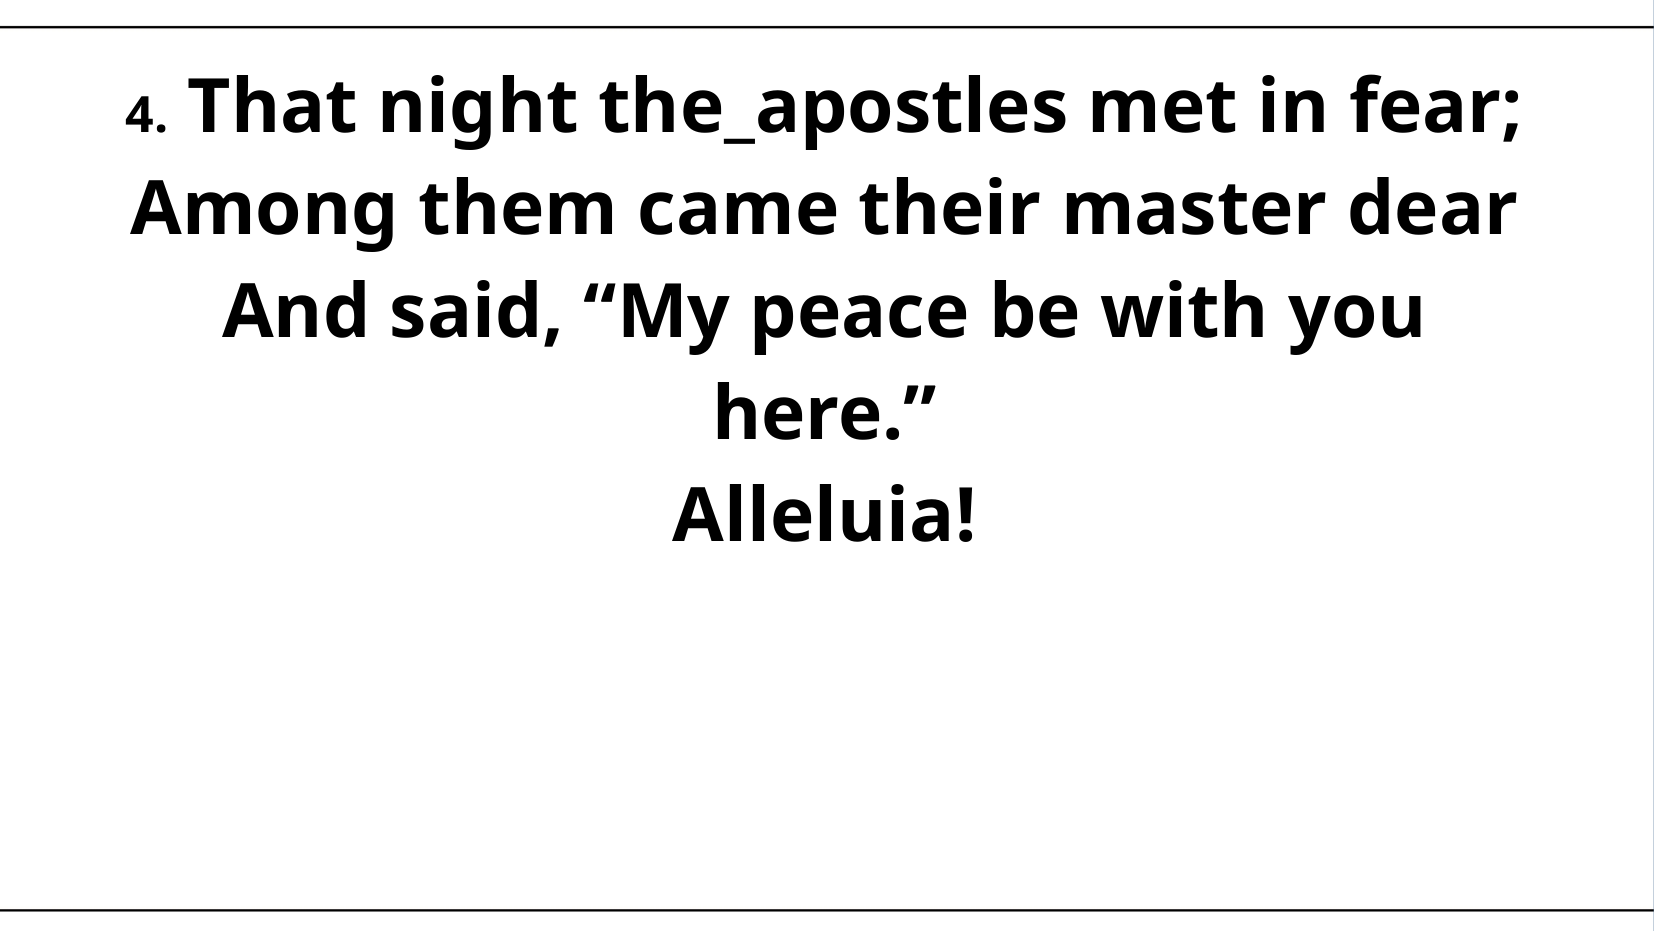

4. That night the_apostles met in fear;
Among them came their master dear
And said, “My peace be with you here.”
Alleluia!